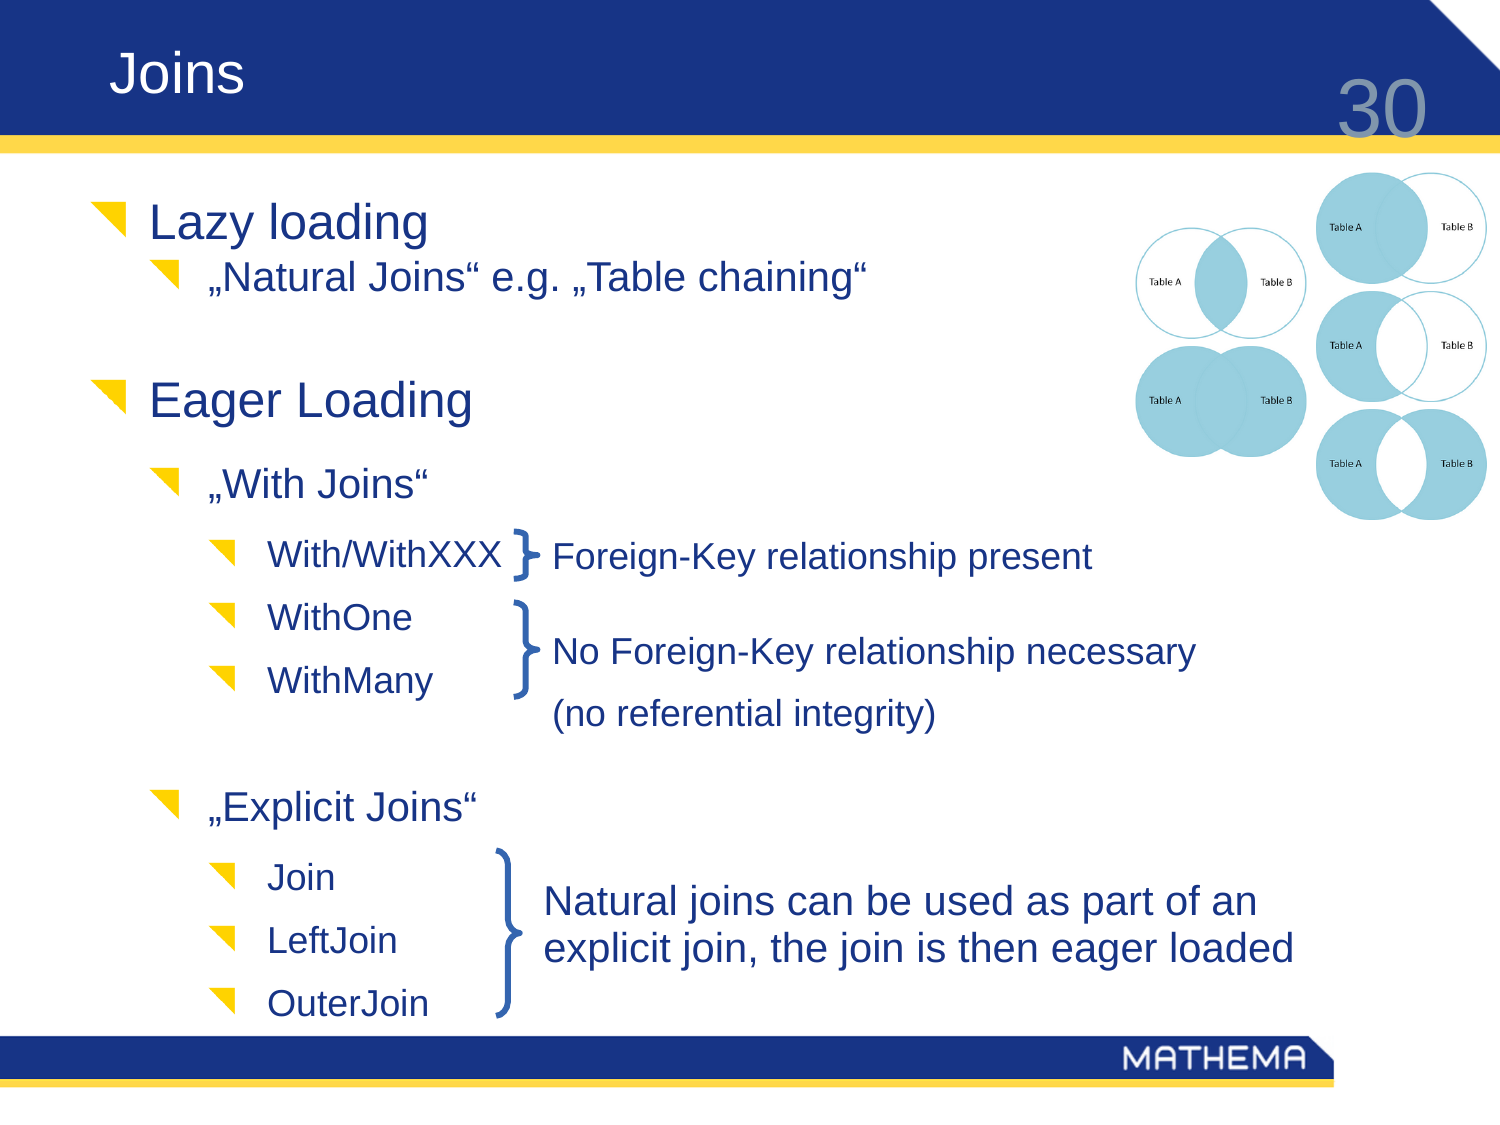

# Joins
30
Lazy loading
„Natural Joins“ e.g. „Table chaining“
Eager Loading
„With Joins“
With/WithXXX
WithOne
WithMany
„Explicit Joins“
Join
LeftJoin
OuterJoin
Foreign-Key relationship present
No Foreign-Key relationship necessary
(no referential integrity)
Natural joins can be used as part of an explicit join, the join is then eager loaded